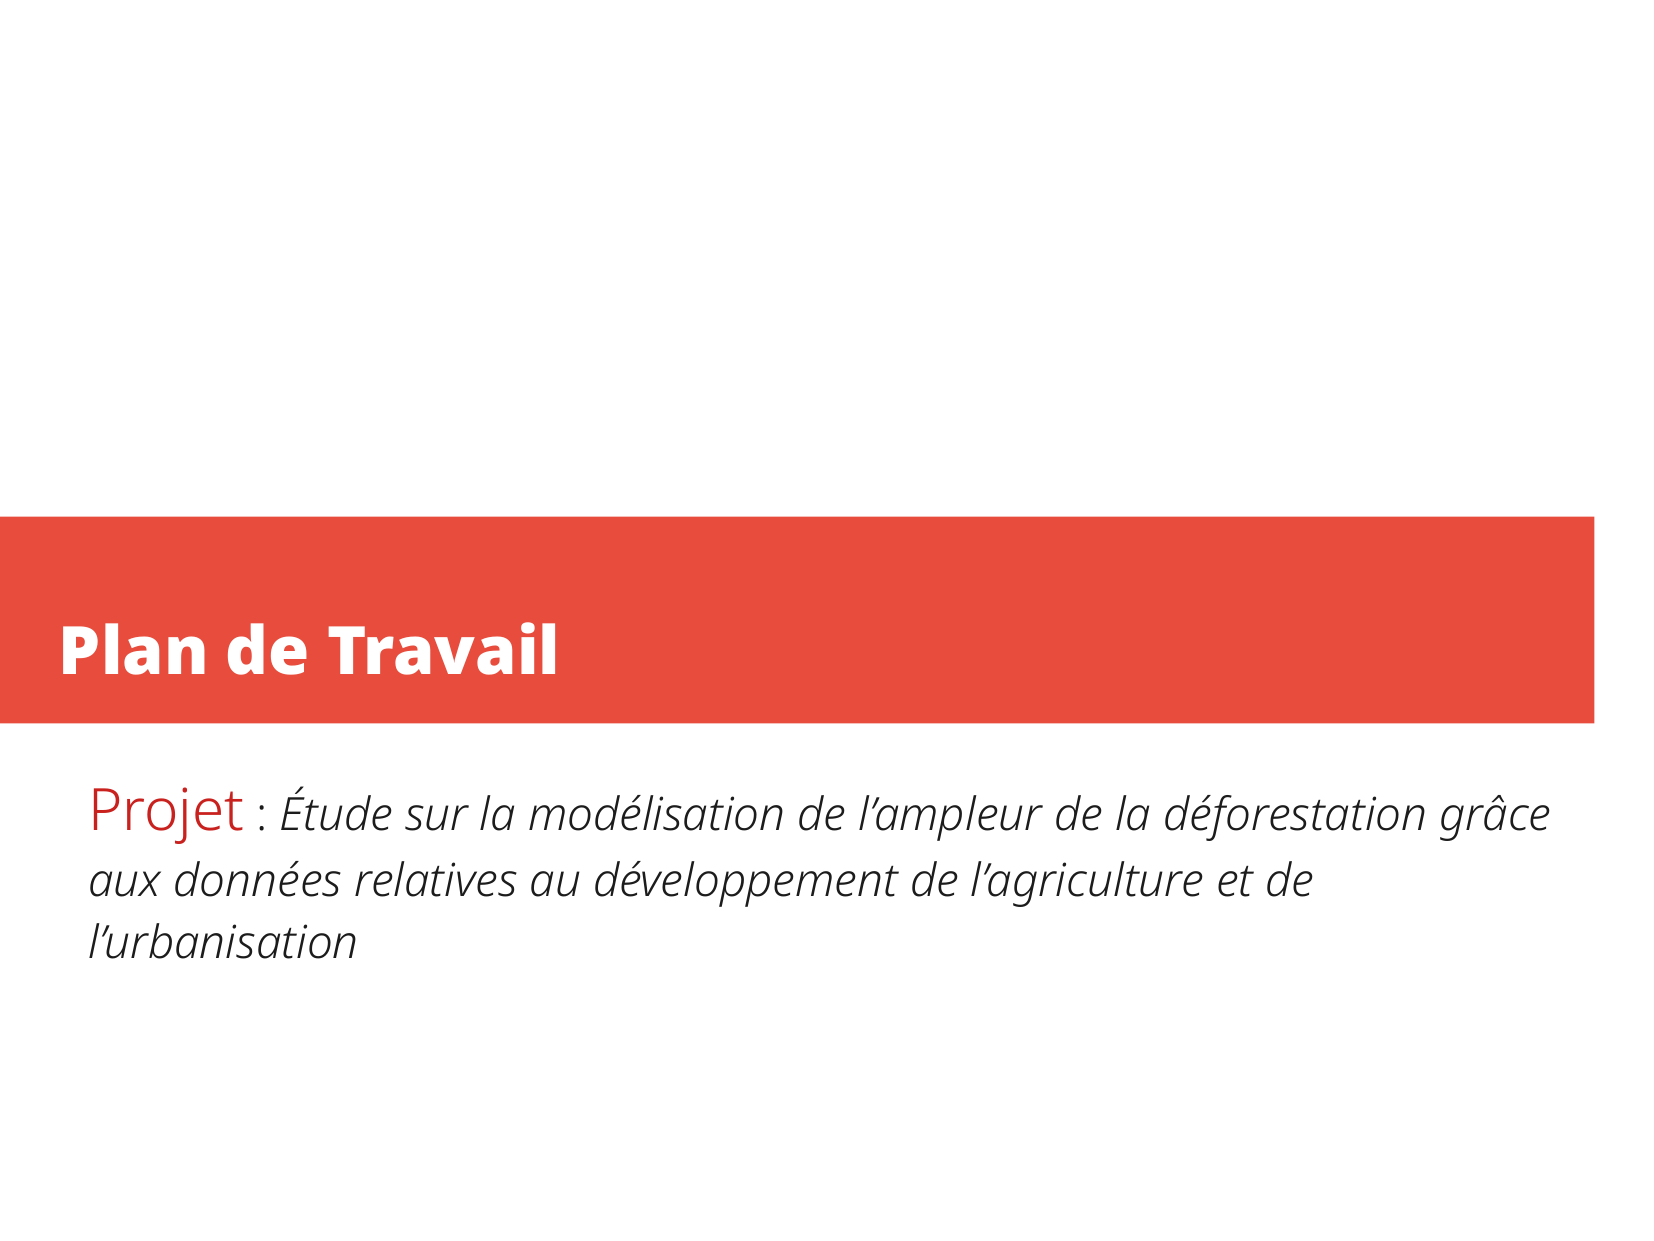

# Plan de Travail
Projet : Étude sur la modélisation de l’ampleur de la déforestation grâce aux données relatives au développement de l’agriculture et de l’urbanisation